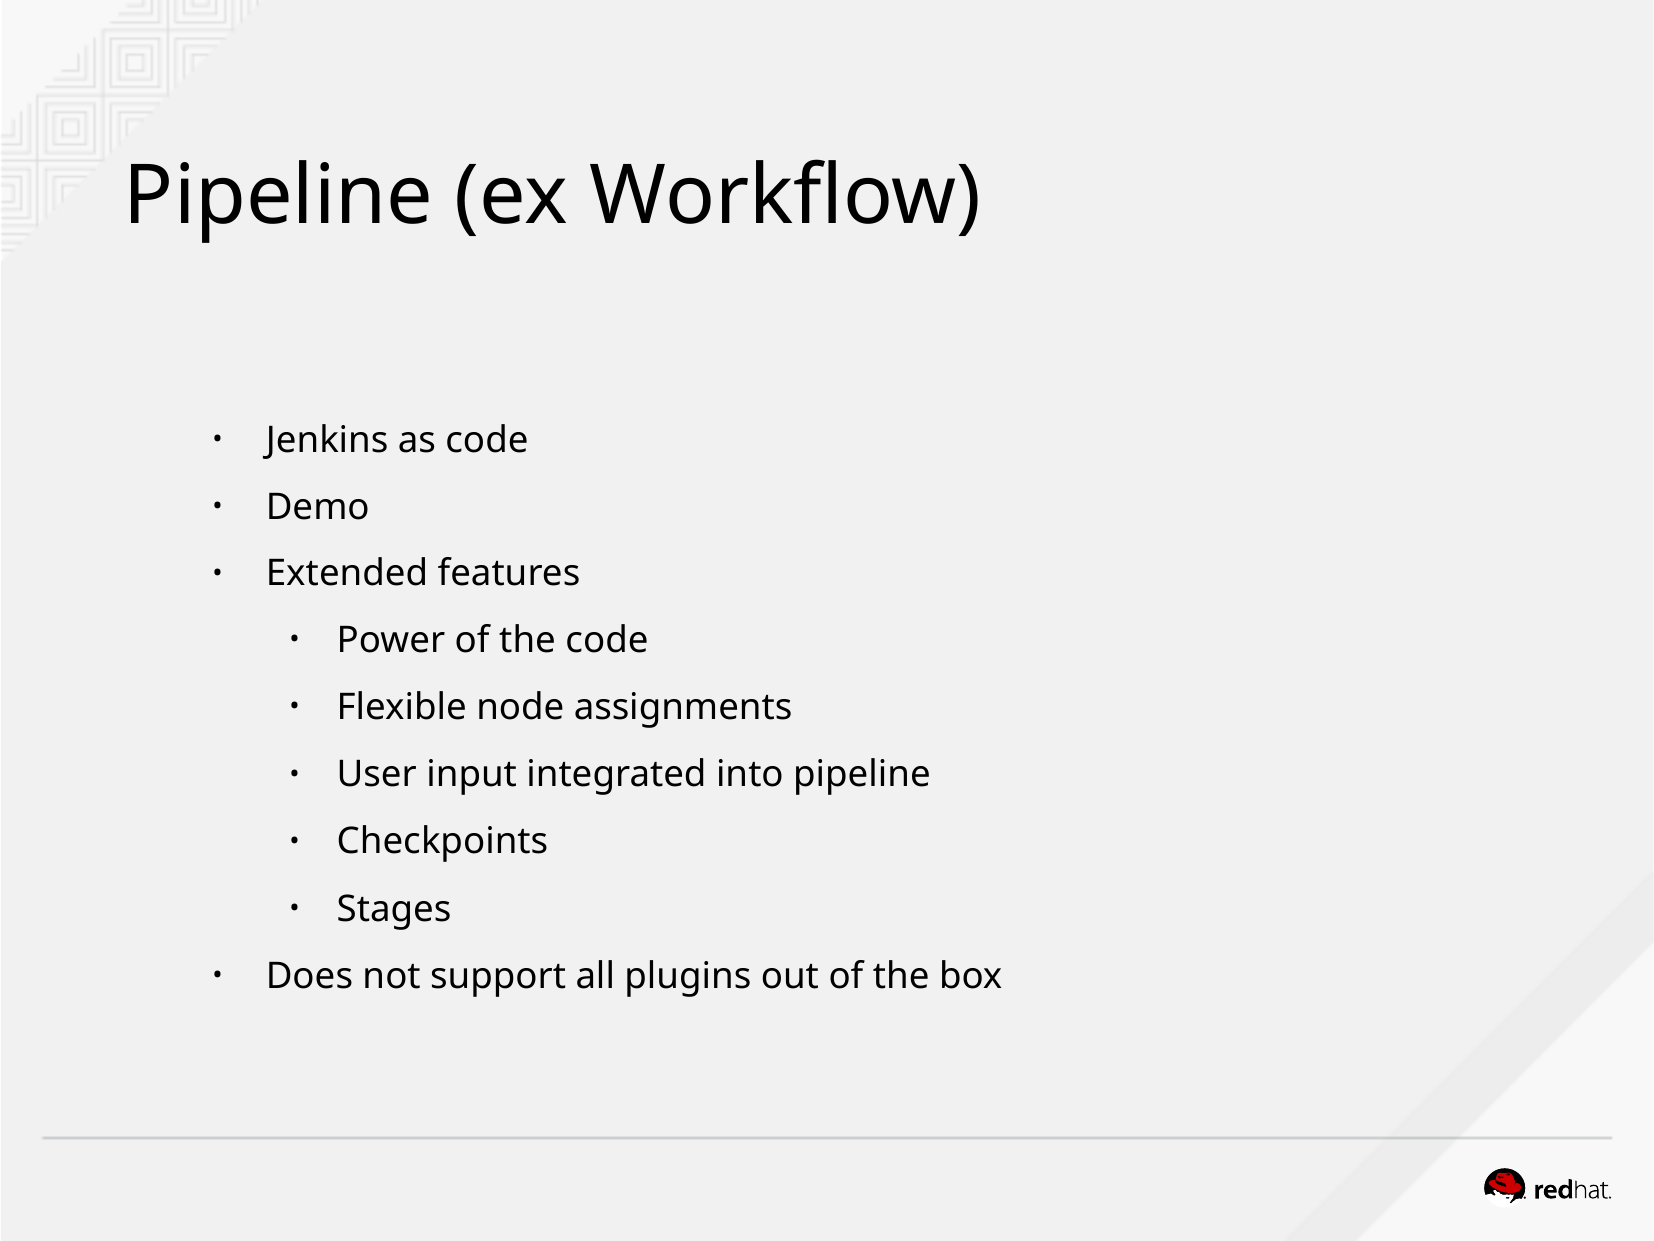

# Pipeline (ex Workflow)
Jenkins as code
Demo
Extended features
Power of the code
Flexible node assignments
User input integrated into pipeline
Checkpoints
Stages
Does not support all plugins out of the box